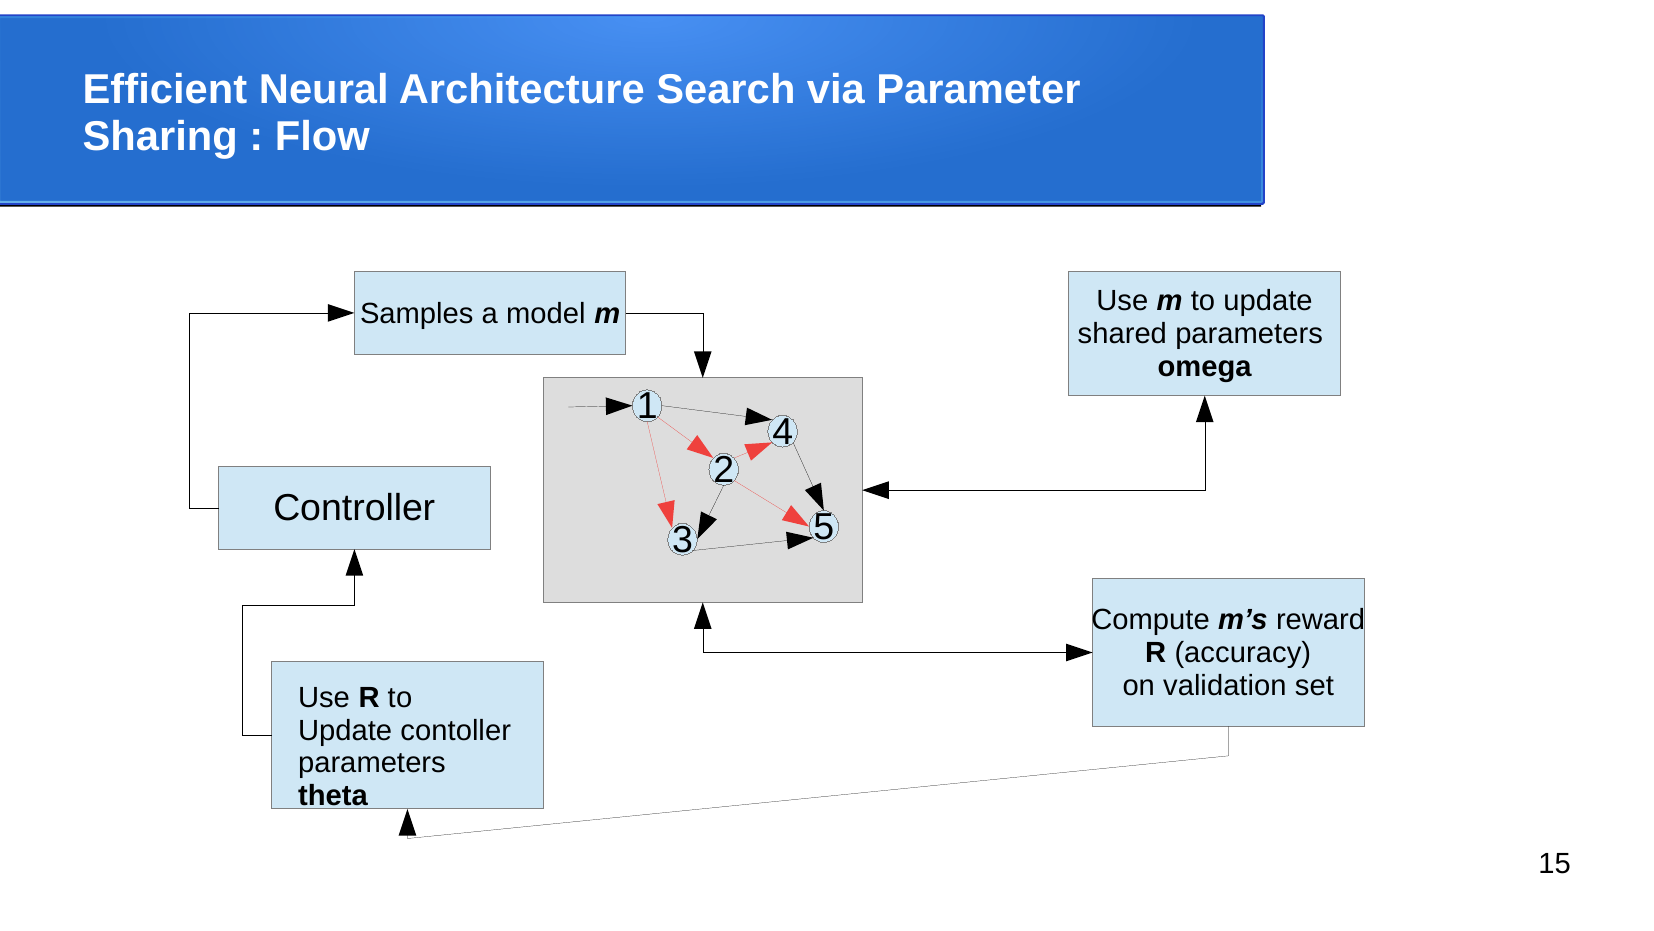

# Efficient Neural Architecture Search via Parameter Sharing : Flow
Samples a model m
Use m to update
shared parameters
omega
1
4
2
Controller
5
3
Compute m’s reward
R (accuracy)
on validation set
Use R to
Update contoller
parameters
theta
15